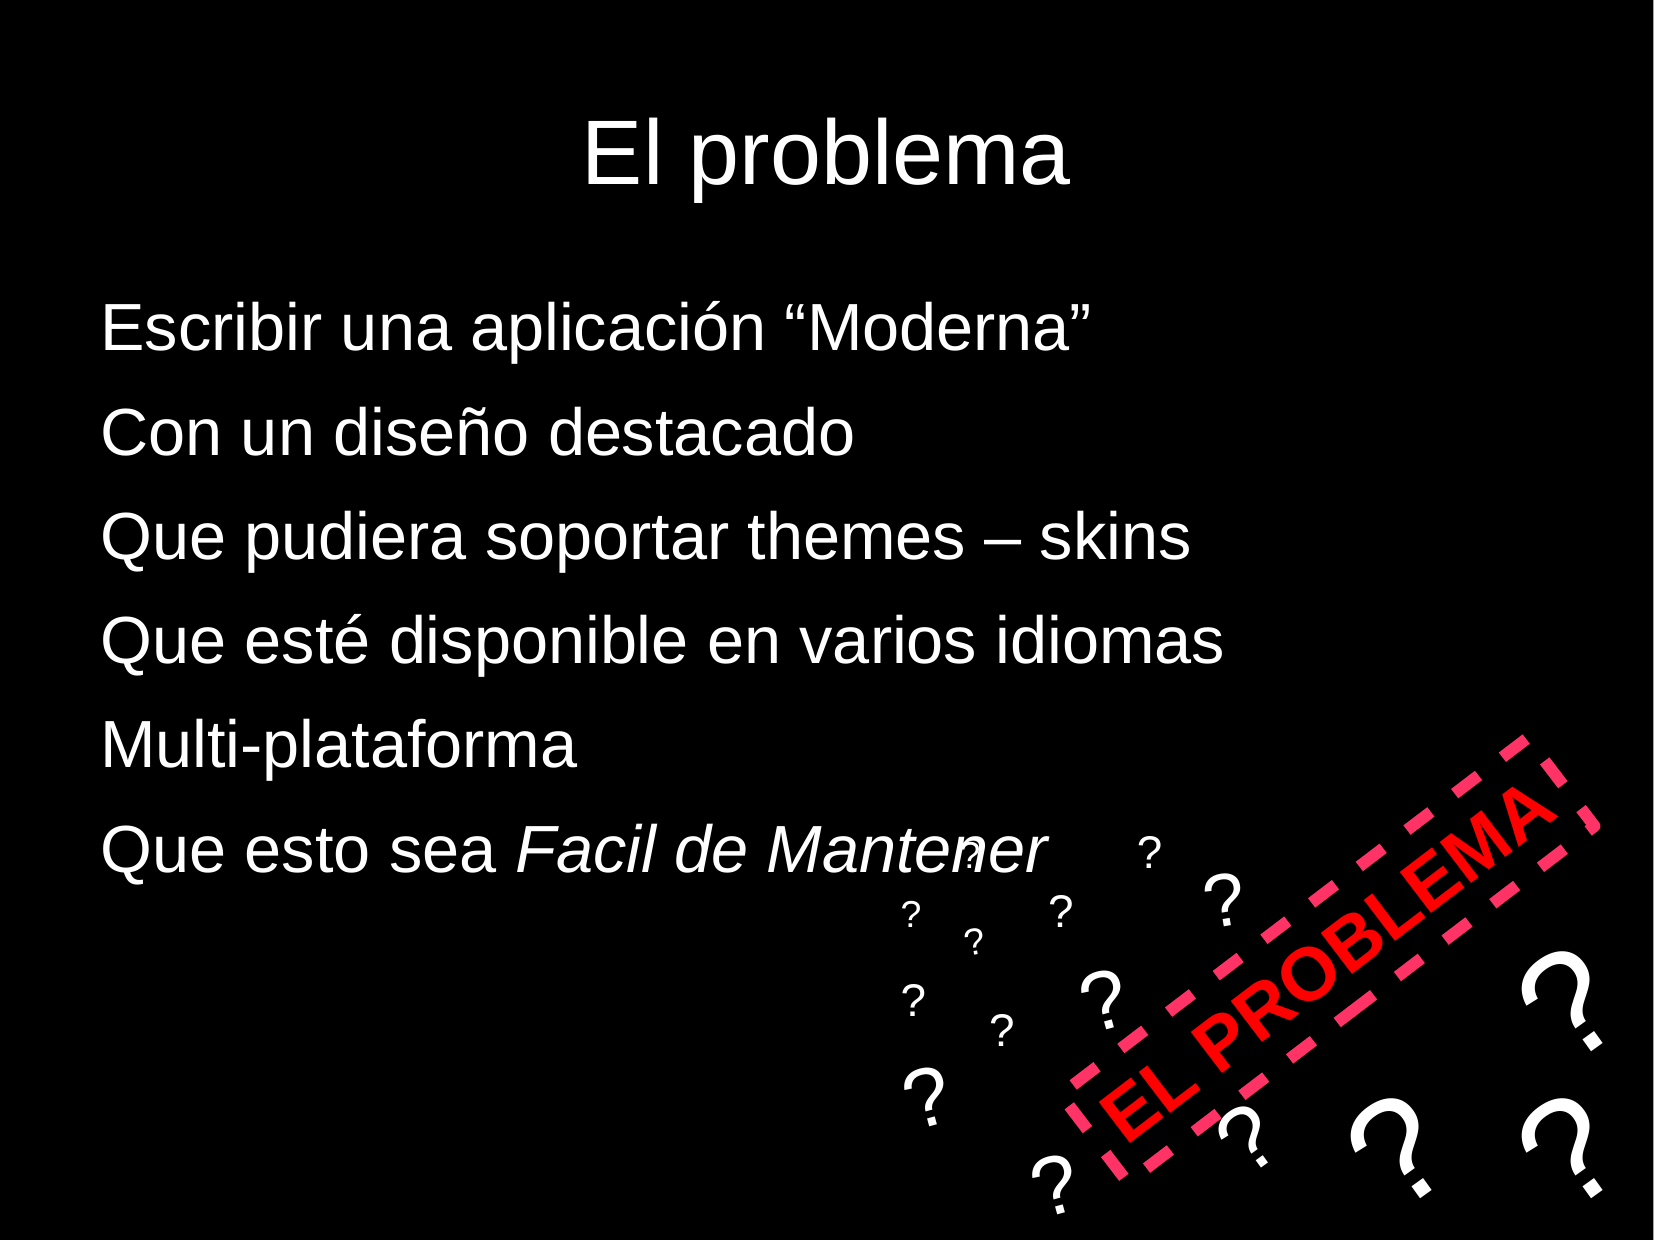

# El problema
Escribir una aplicación “Moderna”
Con un diseño destacado
Que pudiera soportar themes – skins
Que esté disponible en varios idiomas
Multi-plataforma
Que esto sea Facil de Mantener
?
?
?
?
?
?
?
EL PROBLEMA
?
?
?
?
?
?
?
?